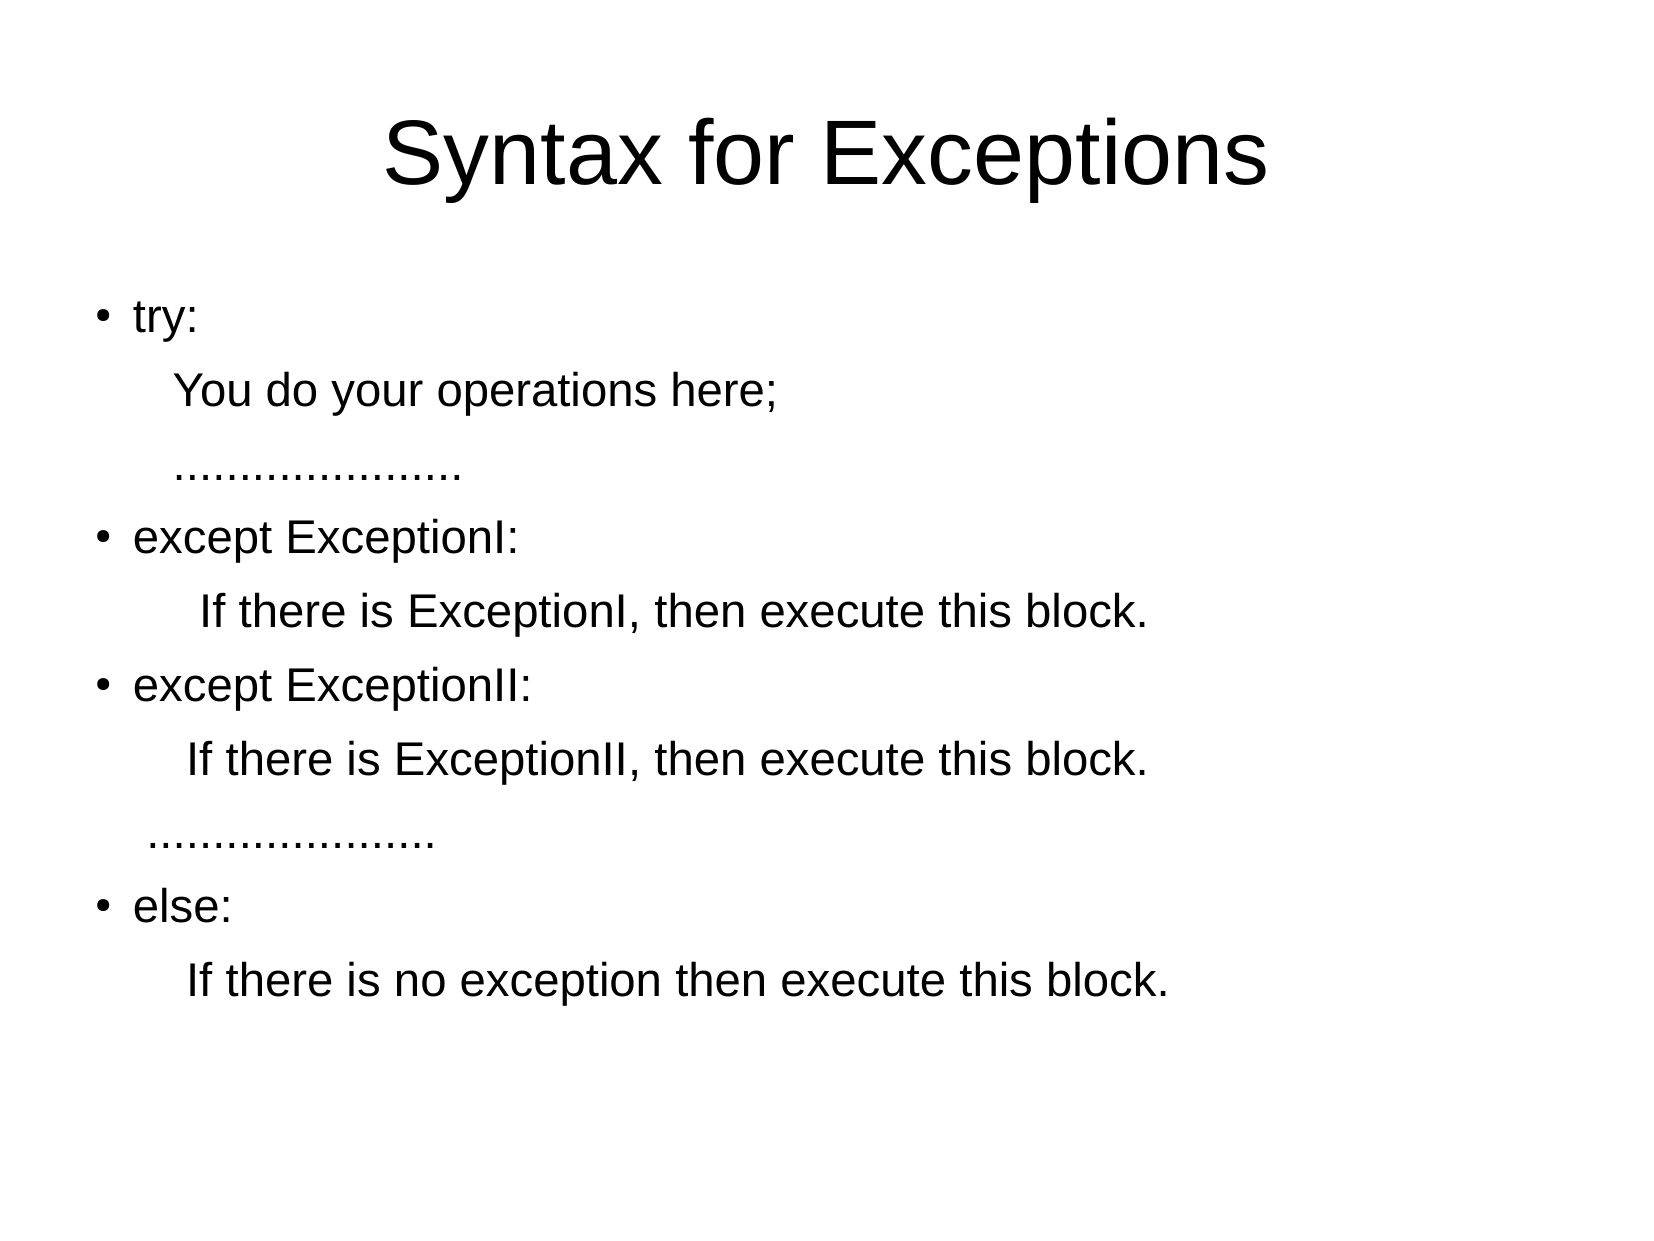

# Syntax for Exceptions
try:
 You do your operations here;
 ......................
except ExceptionI:
 If there is ExceptionI, then execute this block.
except ExceptionII:
 If there is ExceptionII, then execute this block.
 ......................
else:
 If there is no exception then execute this block.